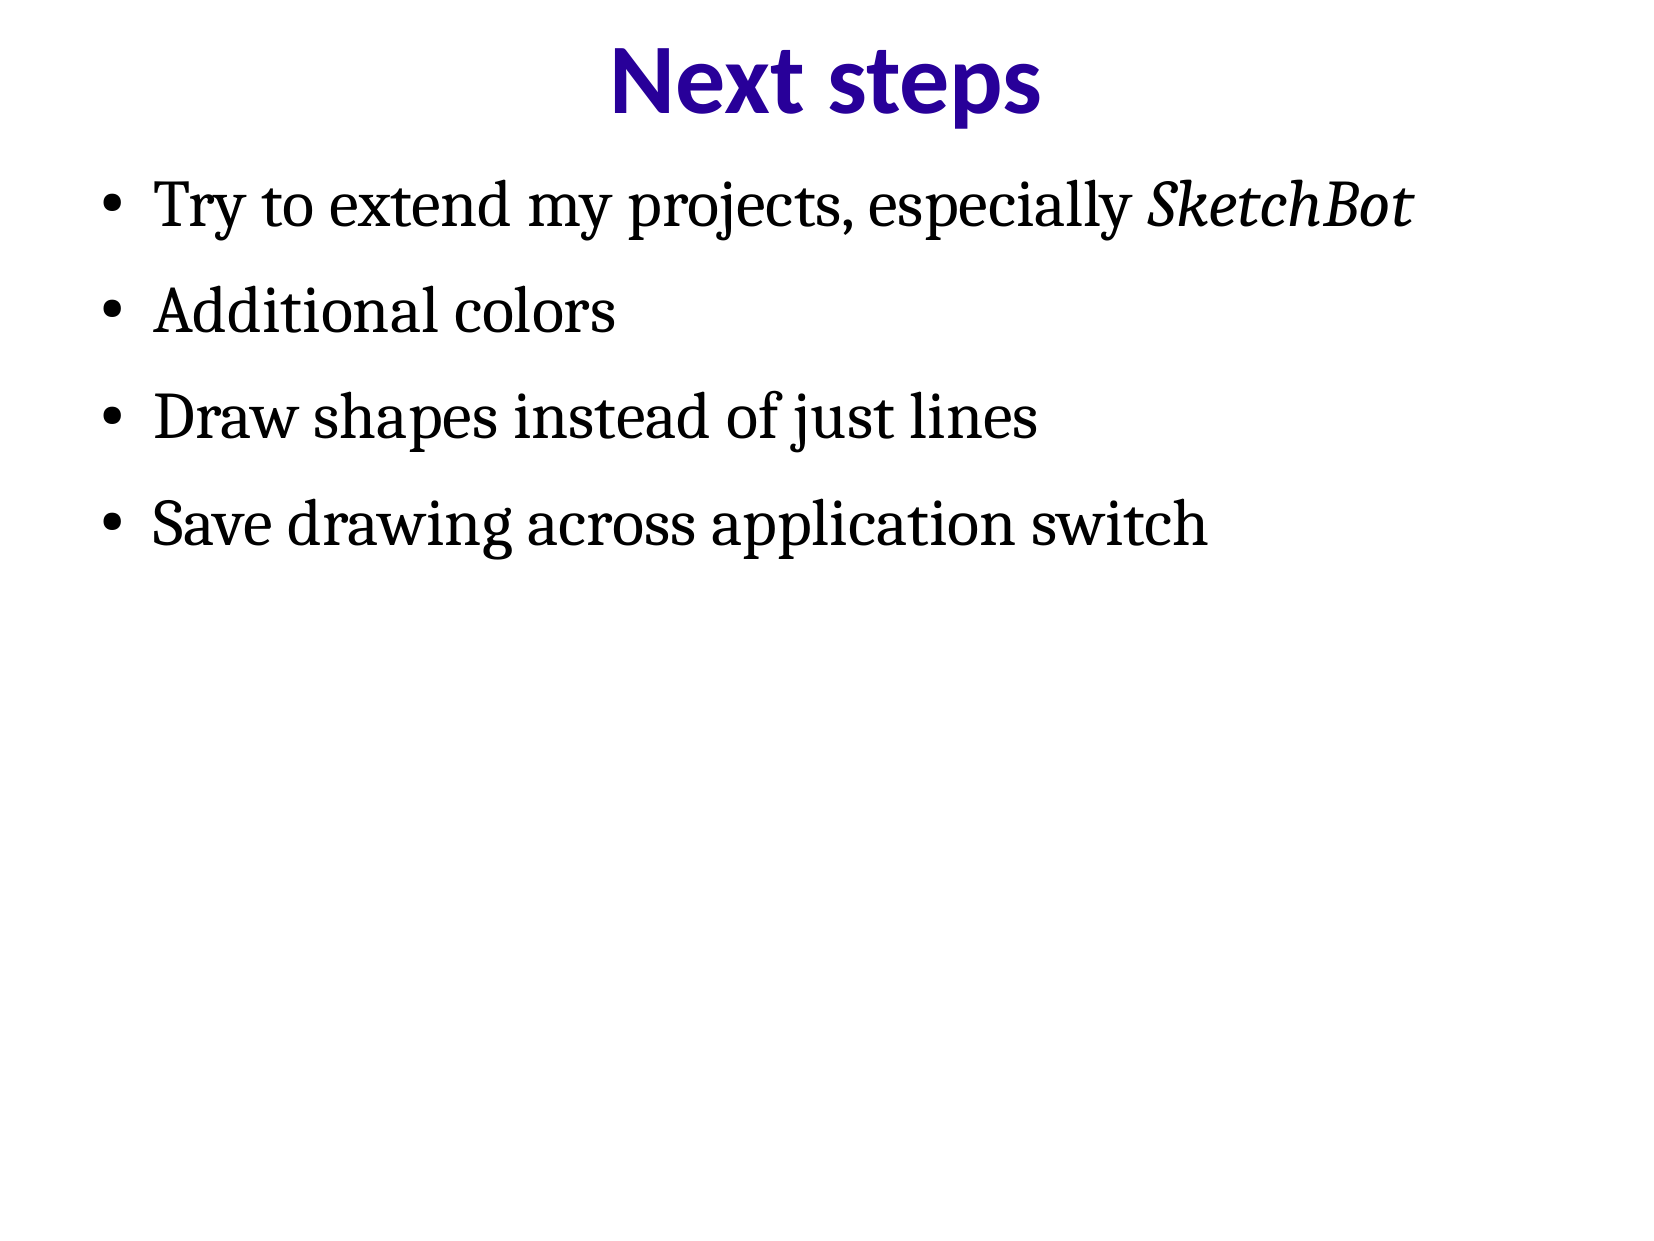

# Next steps
Try to extend my projects, especially SketchBot
Additional colors
Draw shapes instead of just lines
Save drawing across application switch